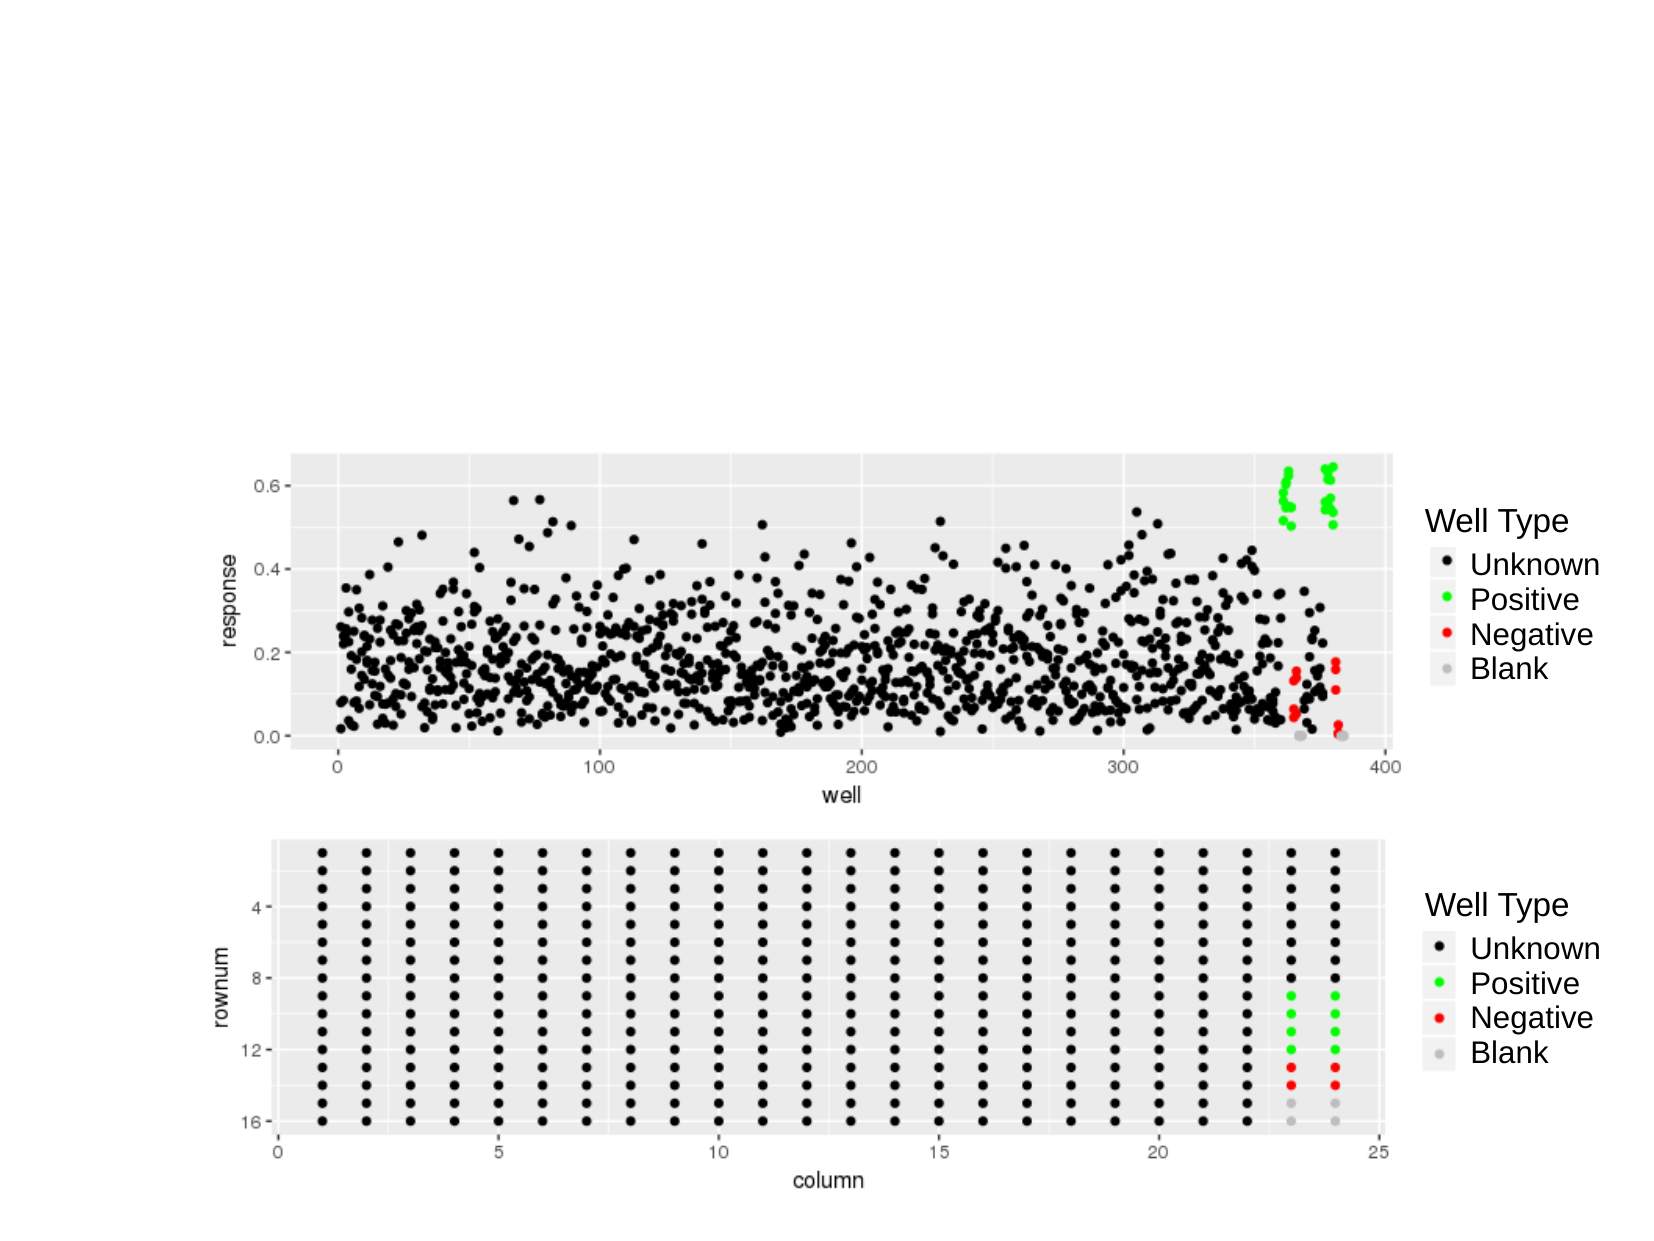

Well Type
Unknown
Positive
Negative
Blank
Well Type
Unknown
Positive
Negative
Blank